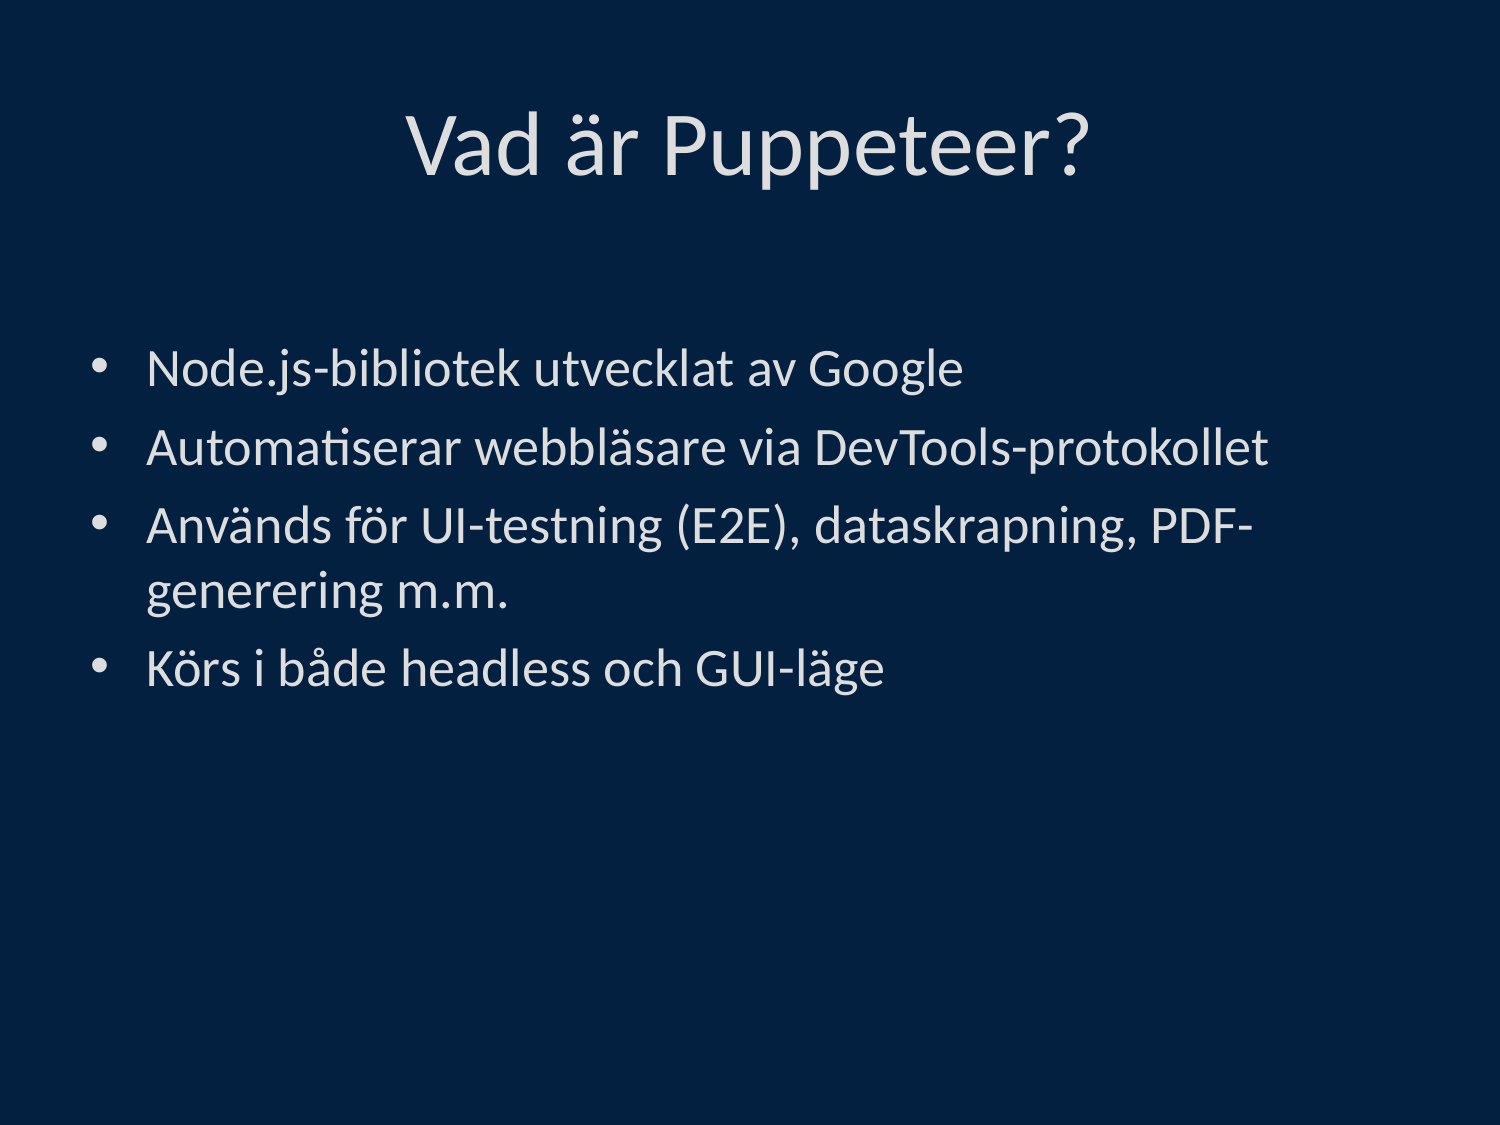

# Vad är Puppeteer?
Node.js-bibliotek utvecklat av Google
Automatiserar webbläsare via DevTools-protokollet
Används för UI-testning (E2E), dataskrapning, PDF-generering m.m.
Körs i både headless och GUI-läge